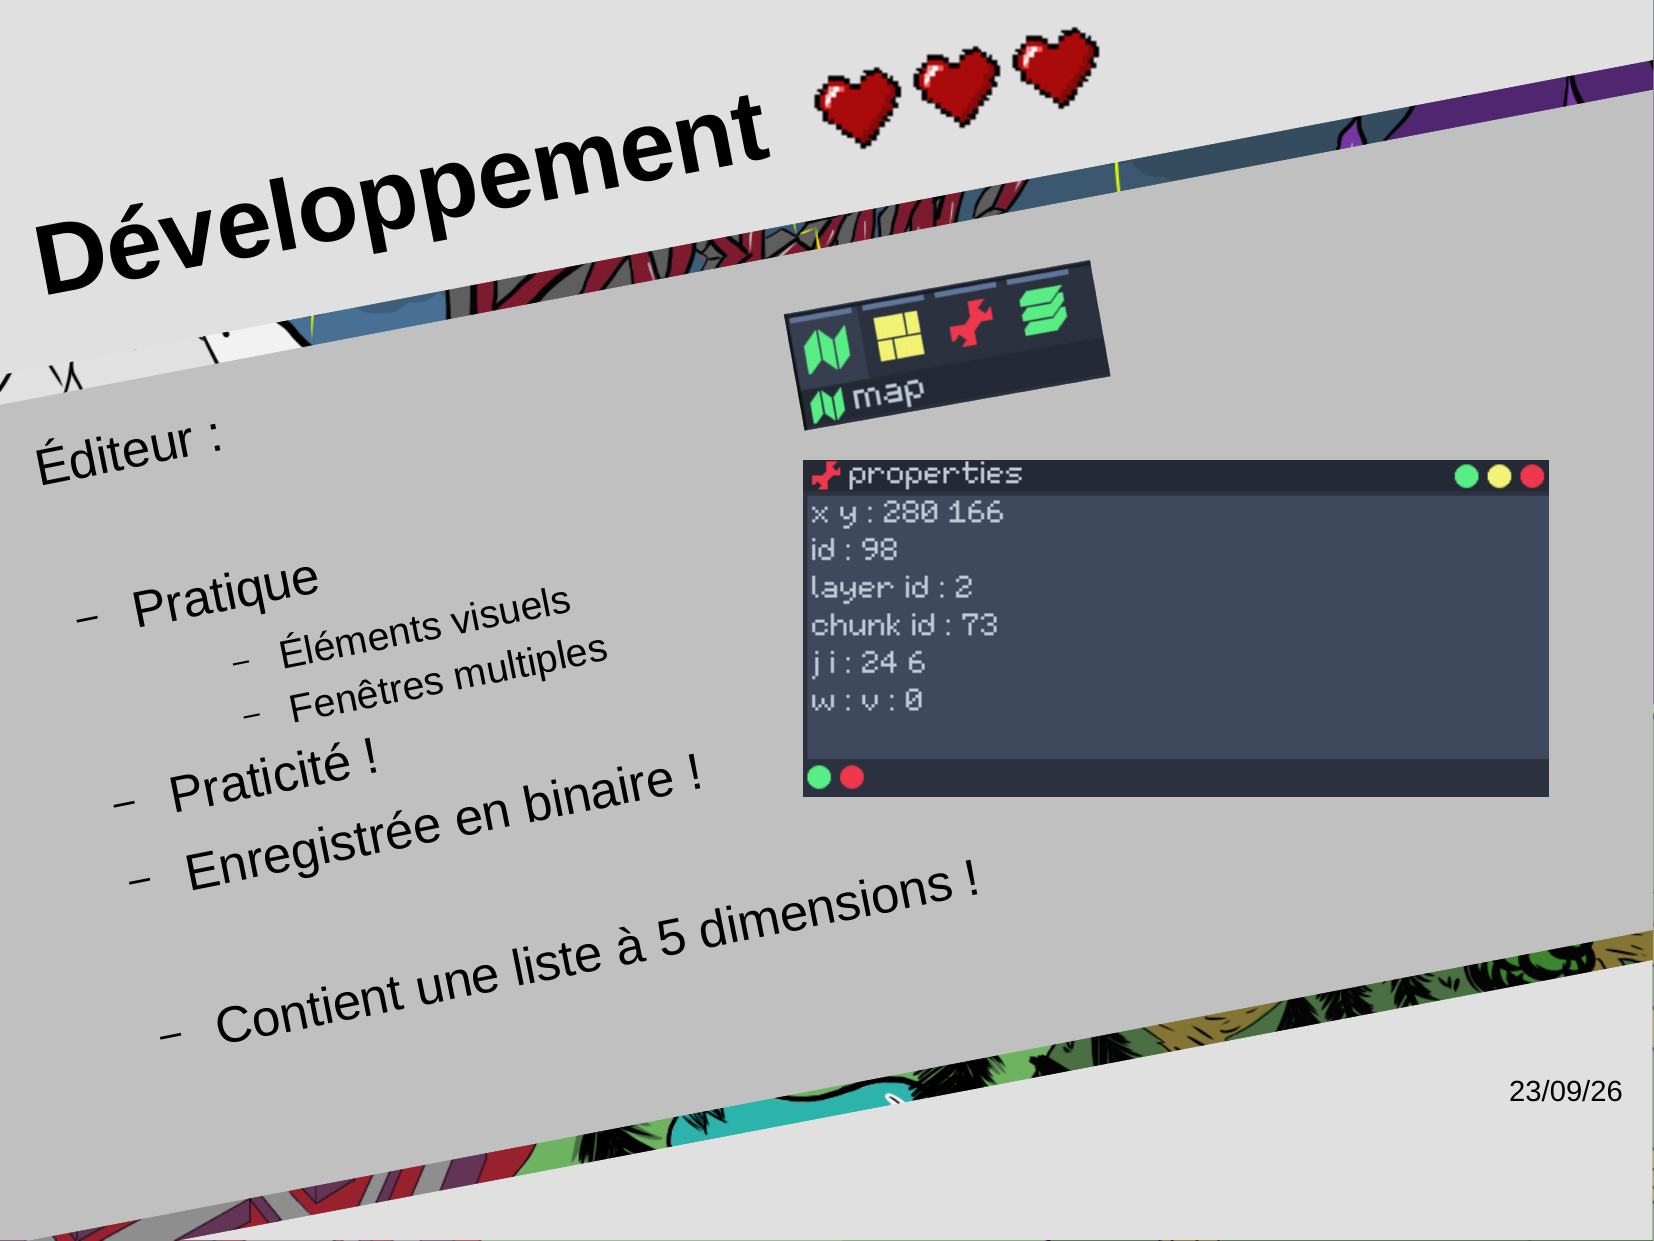

# Développement
Éditeur :
Pratique
Éléments visuels
Fenêtres multiples
Praticité !
Enregistrée en binaire !
Contient une liste à 5 dimensions !
7